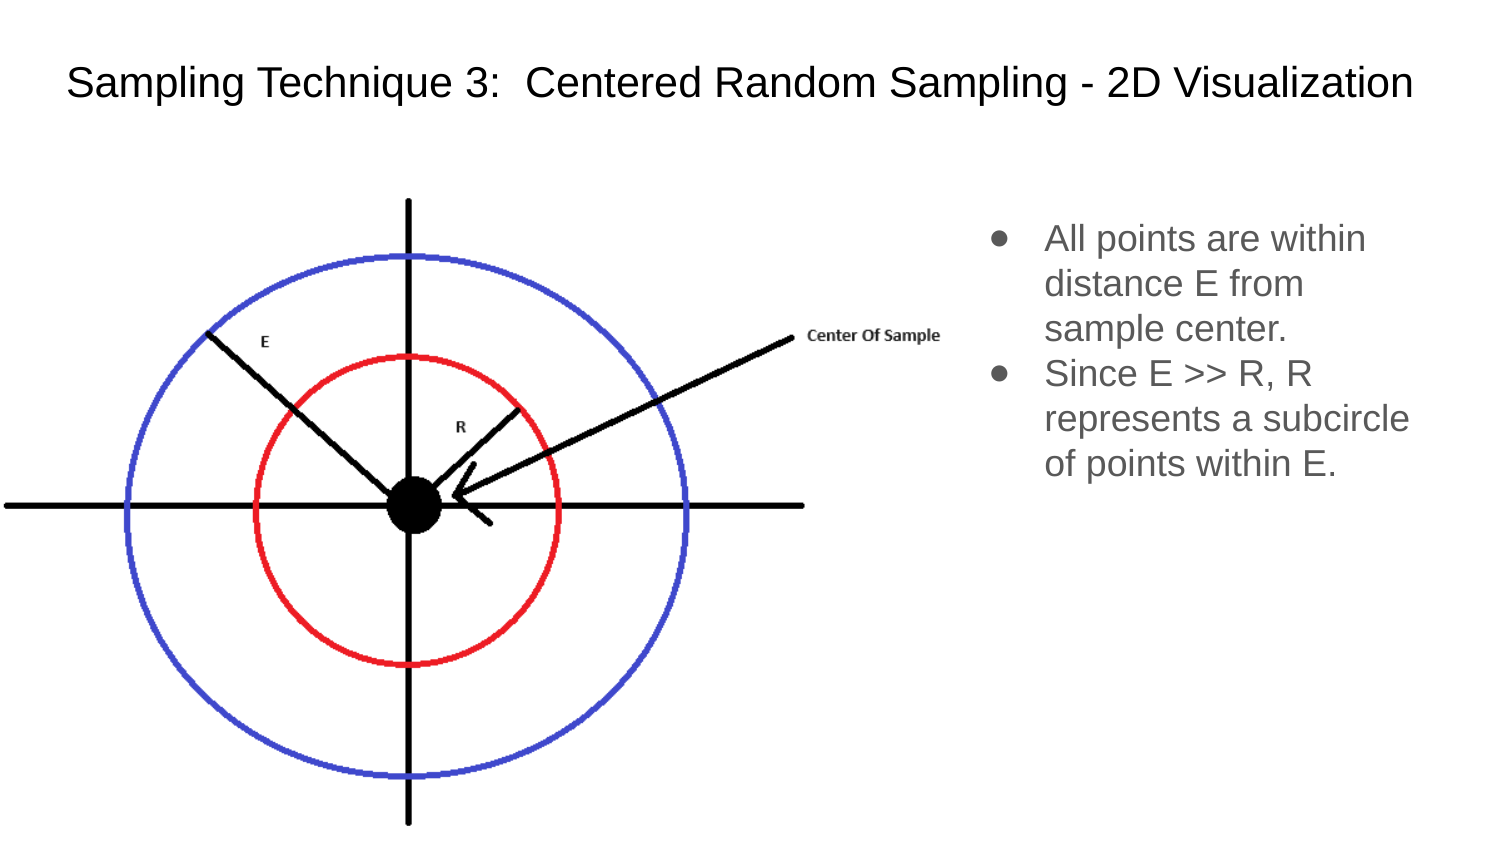

# Sampling Technique 3: Centered Random Sampling - 2D Visualization
All points are within distance E from sample center.
Since E >> R, R represents a subcircle of points within E.